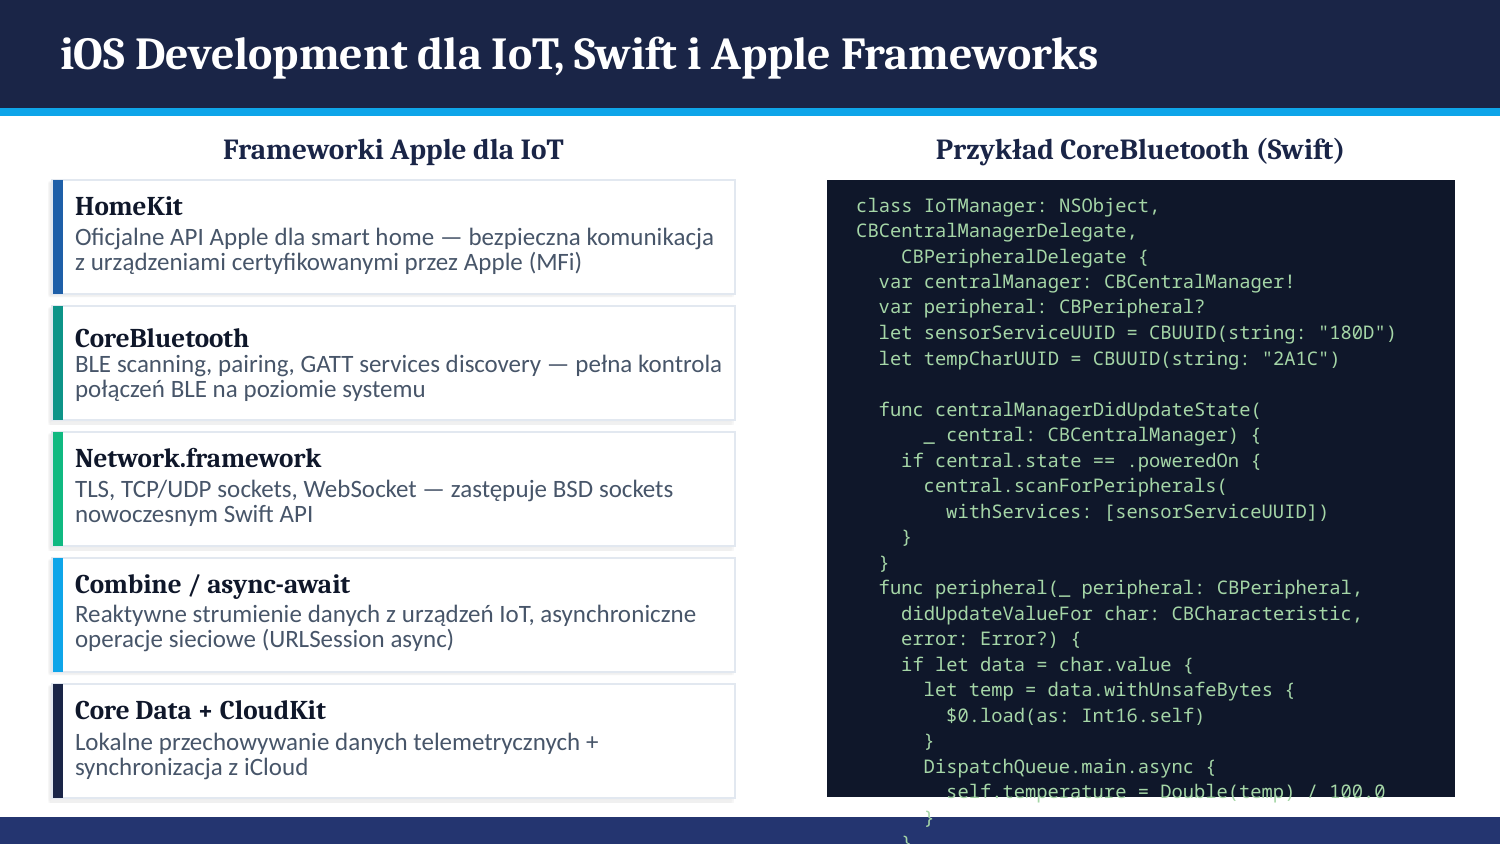

iOS Development dla IoT, Swift i Apple Frameworks
Frameworki Apple dla IoT
Przykład CoreBluetooth (Swift)
HomeKit
class IoTManager: NSObject, CBCentralManagerDelegate,
 CBPeripheralDelegate {
 var centralManager: CBCentralManager!
 var peripheral: CBPeripheral?
 let sensorServiceUUID = CBUUID(string: "180D")
 let tempCharUUID = CBUUID(string: "2A1C")
 func centralManagerDidUpdateState(
 _ central: CBCentralManager) {
 if central.state == .poweredOn {
 central.scanForPeripherals(
 withServices: [sensorServiceUUID])
 }
 }
 func peripheral(_ peripheral: CBPeripheral,
 didUpdateValueFor char: CBCharacteristic,
 error: Error?) {
 if let data = char.value {
 let temp = data.withUnsafeBytes {
 $0.load(as: Int16.self)
 }
 DispatchQueue.main.async {
 self.temperature = Double(temp) / 100.0
 }
 }
 }
}
Oficjalne API Apple dla smart home — bezpieczna komunikacja z urządzeniami certyfikowanymi przez Apple (MFi)
CoreBluetooth
BLE scanning, pairing, GATT services discovery — pełna kontrola połączeń BLE na poziomie systemu
Network.framework
TLS, TCP/UDP sockets, WebSocket — zastępuje BSD sockets nowoczesnym Swift API
Combine / async-await
Reaktywne strumienie danych z urządzeń IoT, asynchroniczne operacje sieciowe (URLSession async)
Core Data + CloudKit
Lokalne przechowywanie danych telemetrycznych + synchronizacja z iCloud